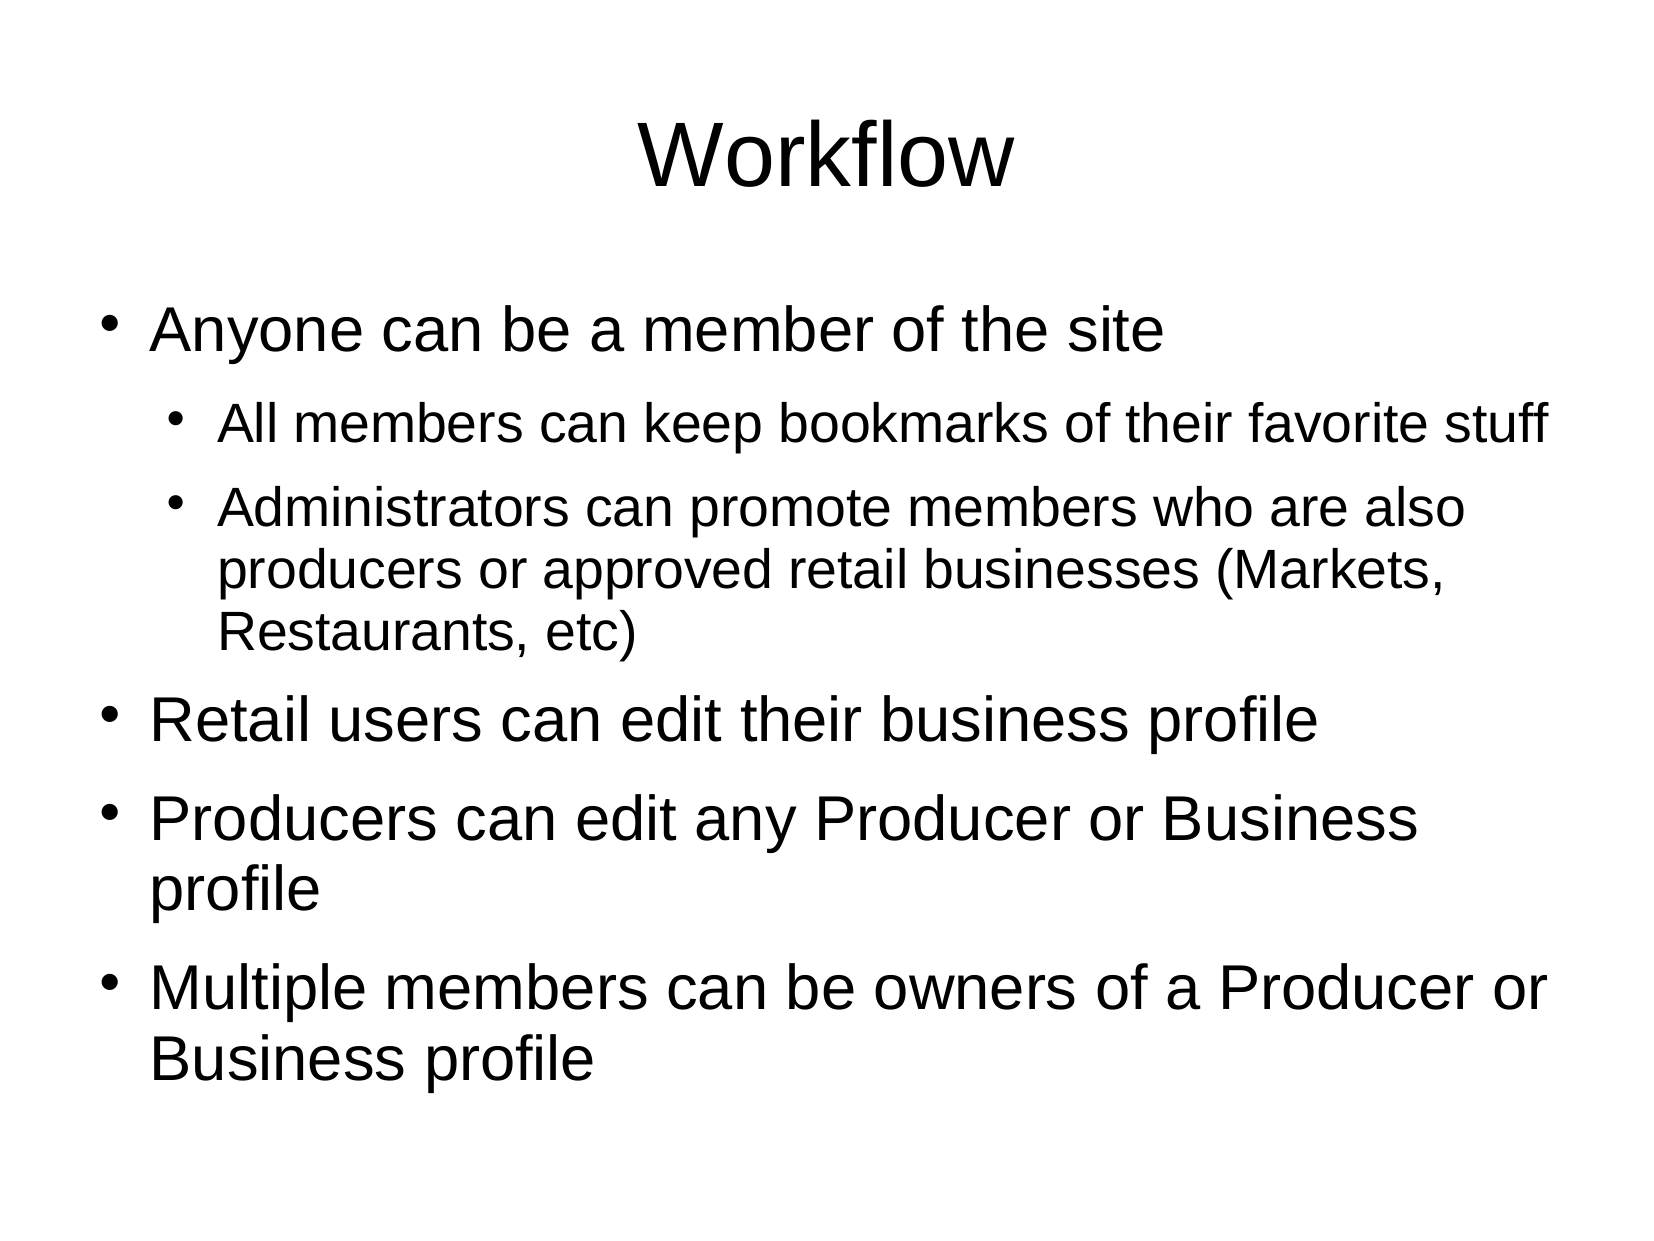

# Workflow
Anyone can be a member of the site
All members can keep bookmarks of their favorite stuff
Administrators can promote members who are also producers or approved retail businesses (Markets, Restaurants, etc)
Retail users can edit their business profile
Producers can edit any Producer or Business profile
Multiple members can be owners of a Producer or Business profile